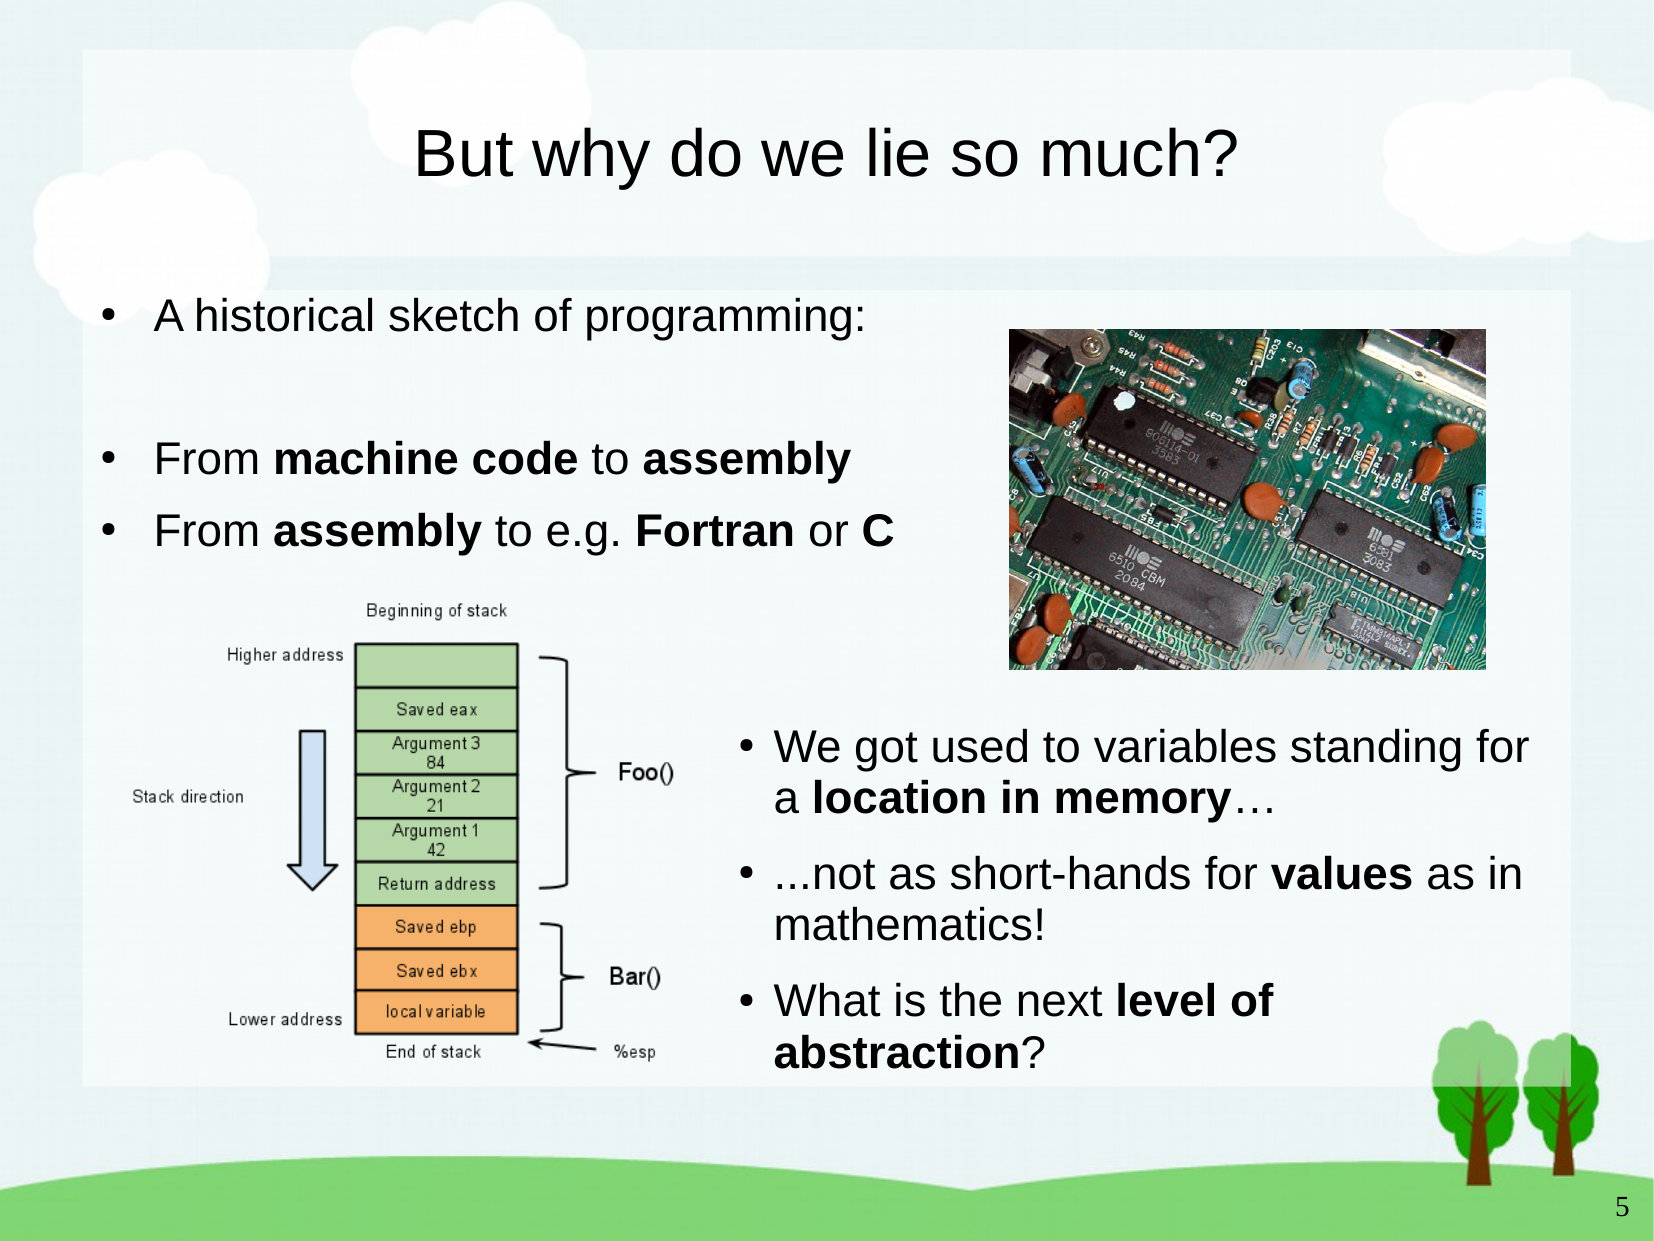

# But why do we lie so much?
A historical sketch of programming:
From machine code to assembly
From assembly to e.g. Fortran or C
We got used to variables standing for a location in memory…
...not as short-hands for values as in mathematics!
What is the next level of abstraction?
5